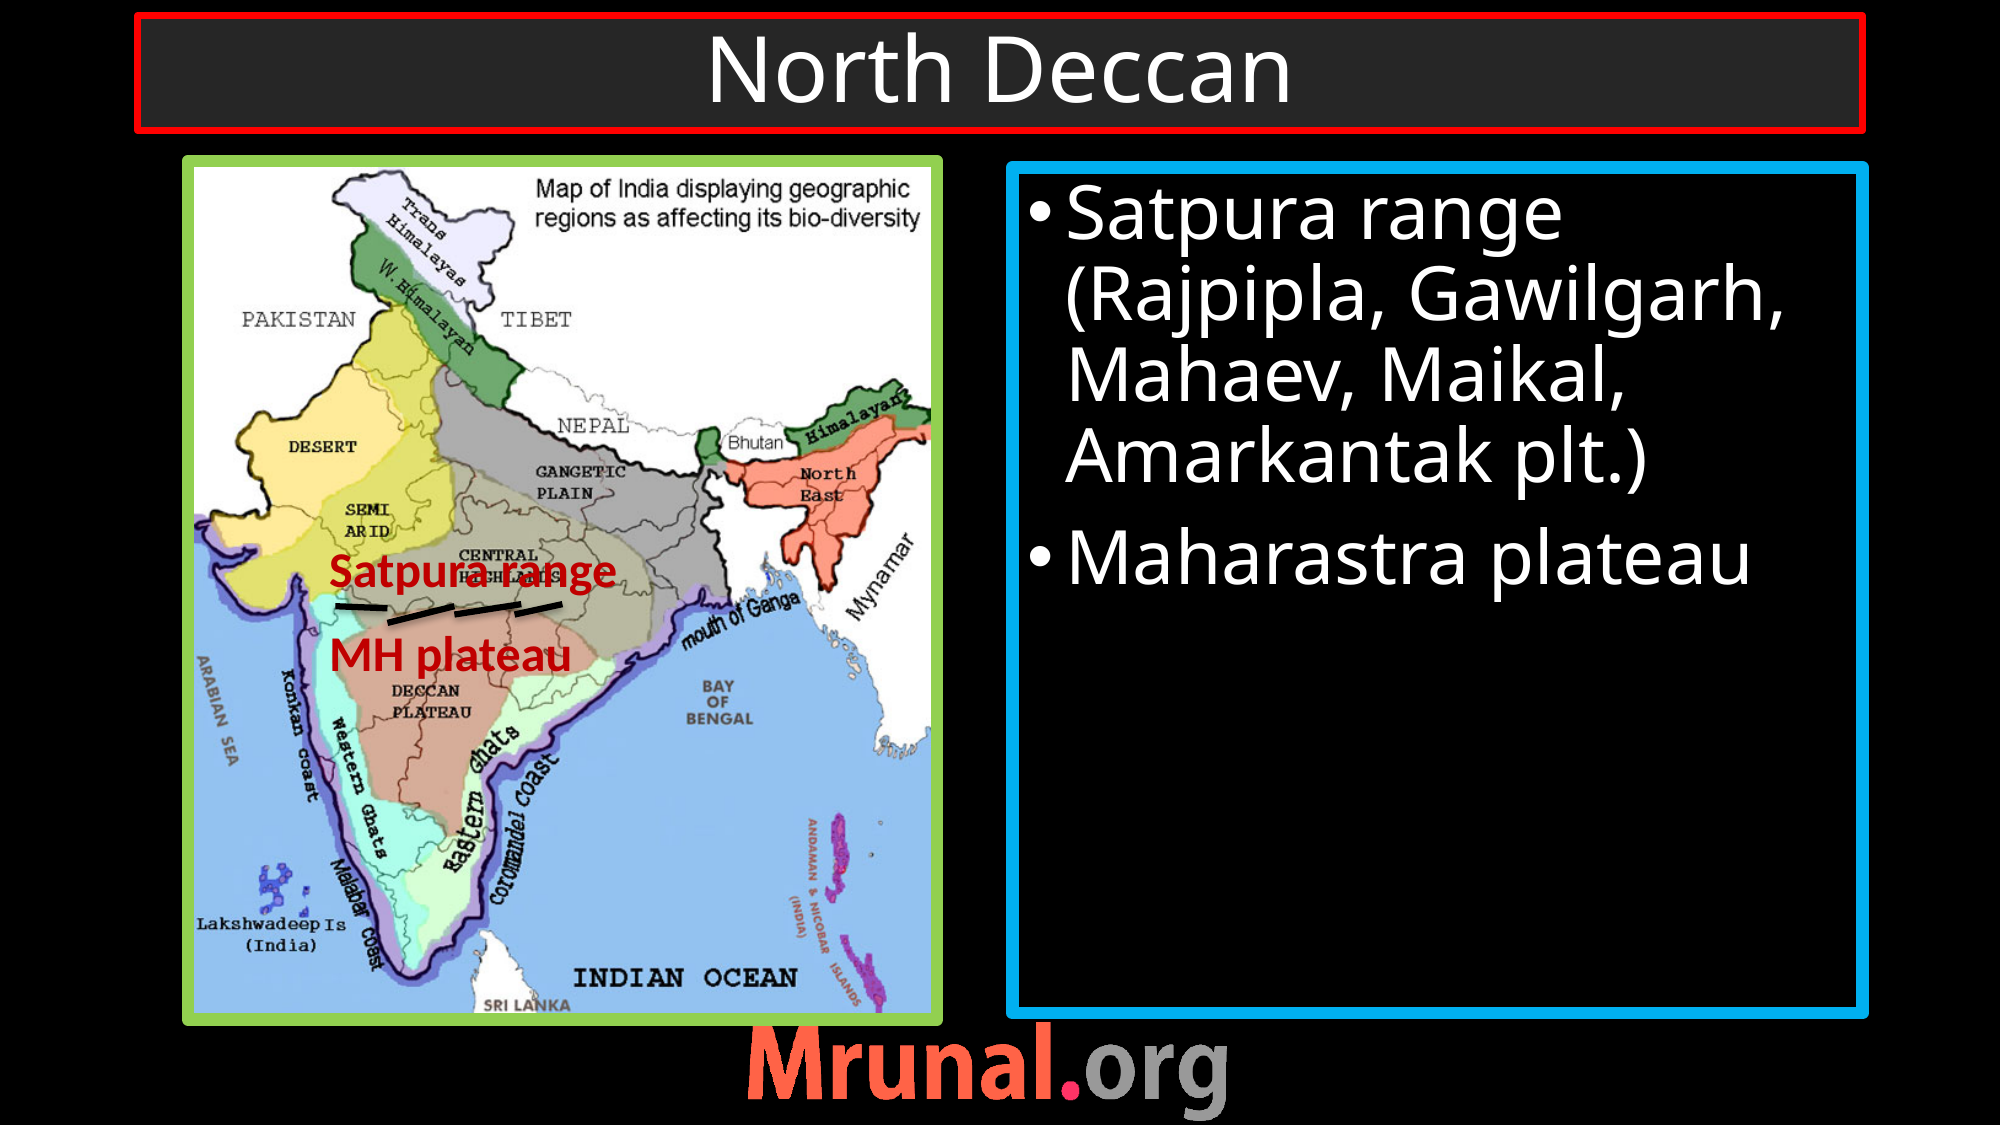

North Deccan
# Satpura range (Rajpipla, Gawilgarh, Mahaev, Maikal, Amarkantak plt.)
Maharastra plateau
Satpura range
MH plateau